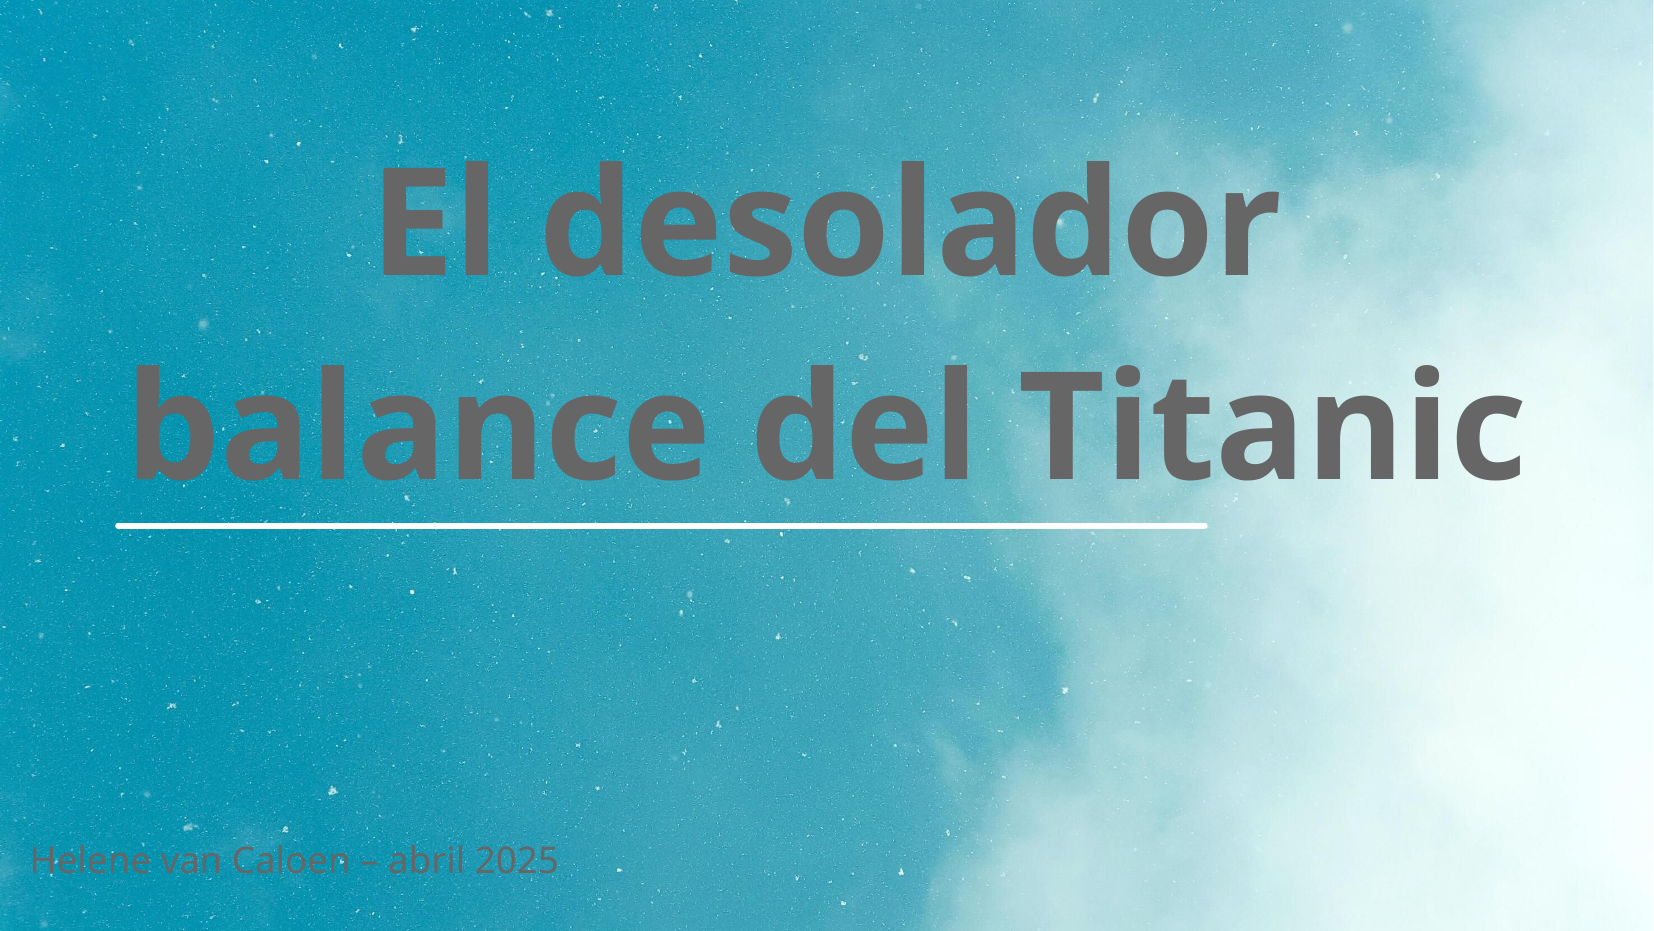

# El desolador balance del Titanic
Helene van Caloen – abril 2025